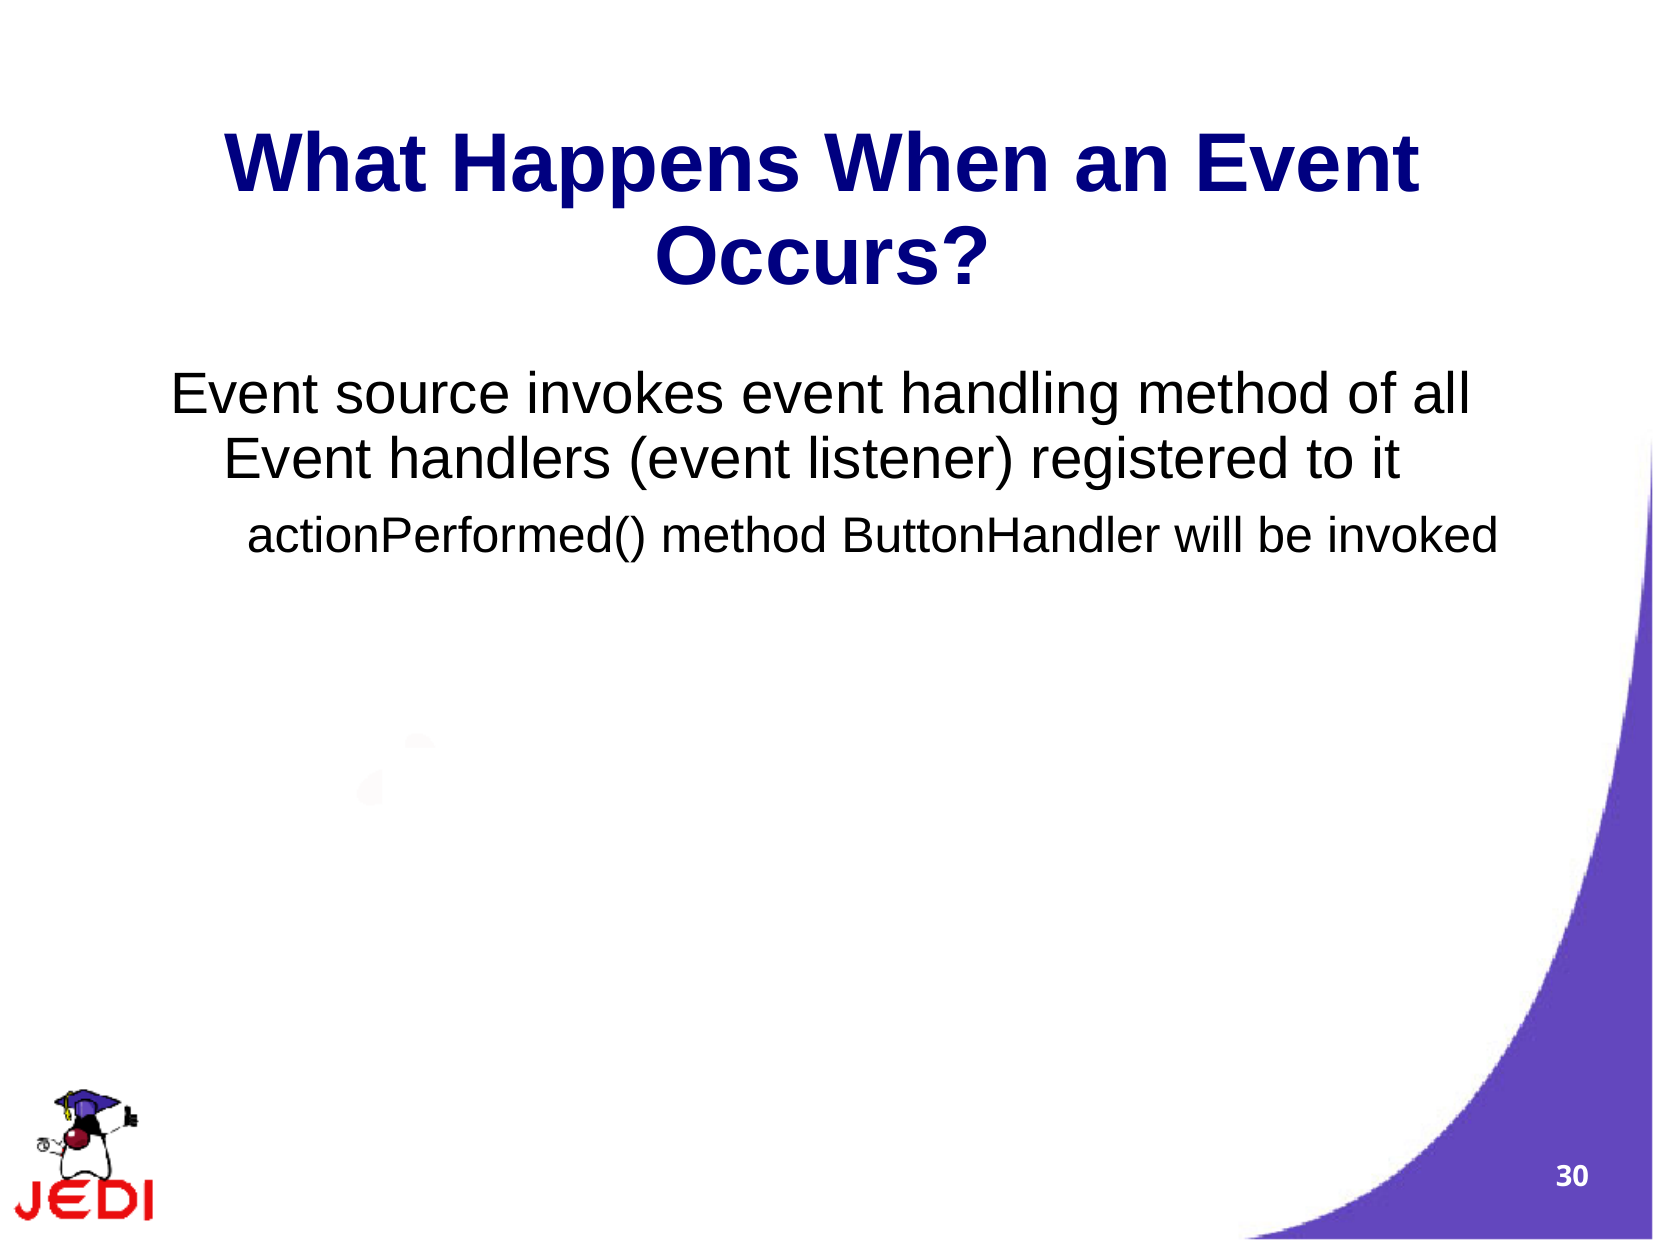

# What Happens When an Event Occurs?
Event source invokes event handling method of all Event handlers (event listener) registered to it
actionPerformed() method ButtonHandler will be invoked